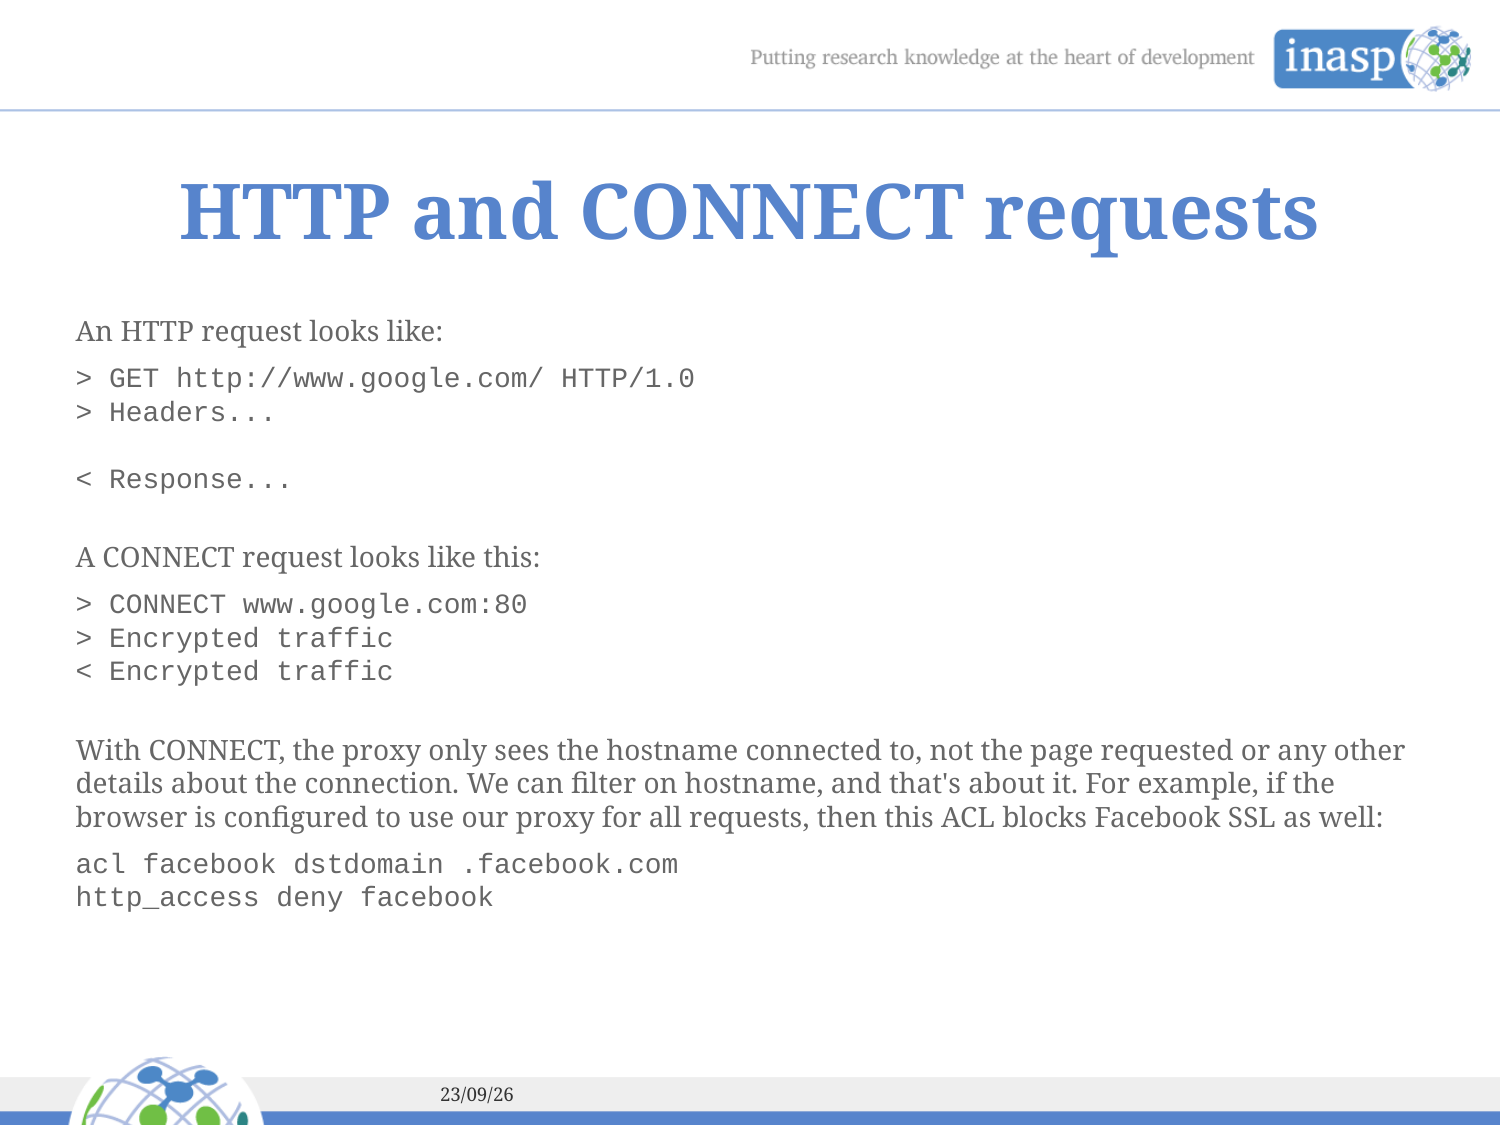

# HTTP and CONNECT requests
An HTTP request looks like:
> GET http://www.google.com/ HTTP/1.0
> Headers...
< Response...
A CONNECT request looks like this:
> CONNECT www.google.com:80
> Encrypted traffic
< Encrypted traffic
With CONNECT, the proxy only sees the hostname connected to, not the page requested or any other details about the connection. We can filter on hostname, and that's about it. For example, if the browser is configured to use our proxy for all requests, then this ACL blocks Facebook SSL as well:
acl facebook dstdomain .facebook.com
http_access deny facebook